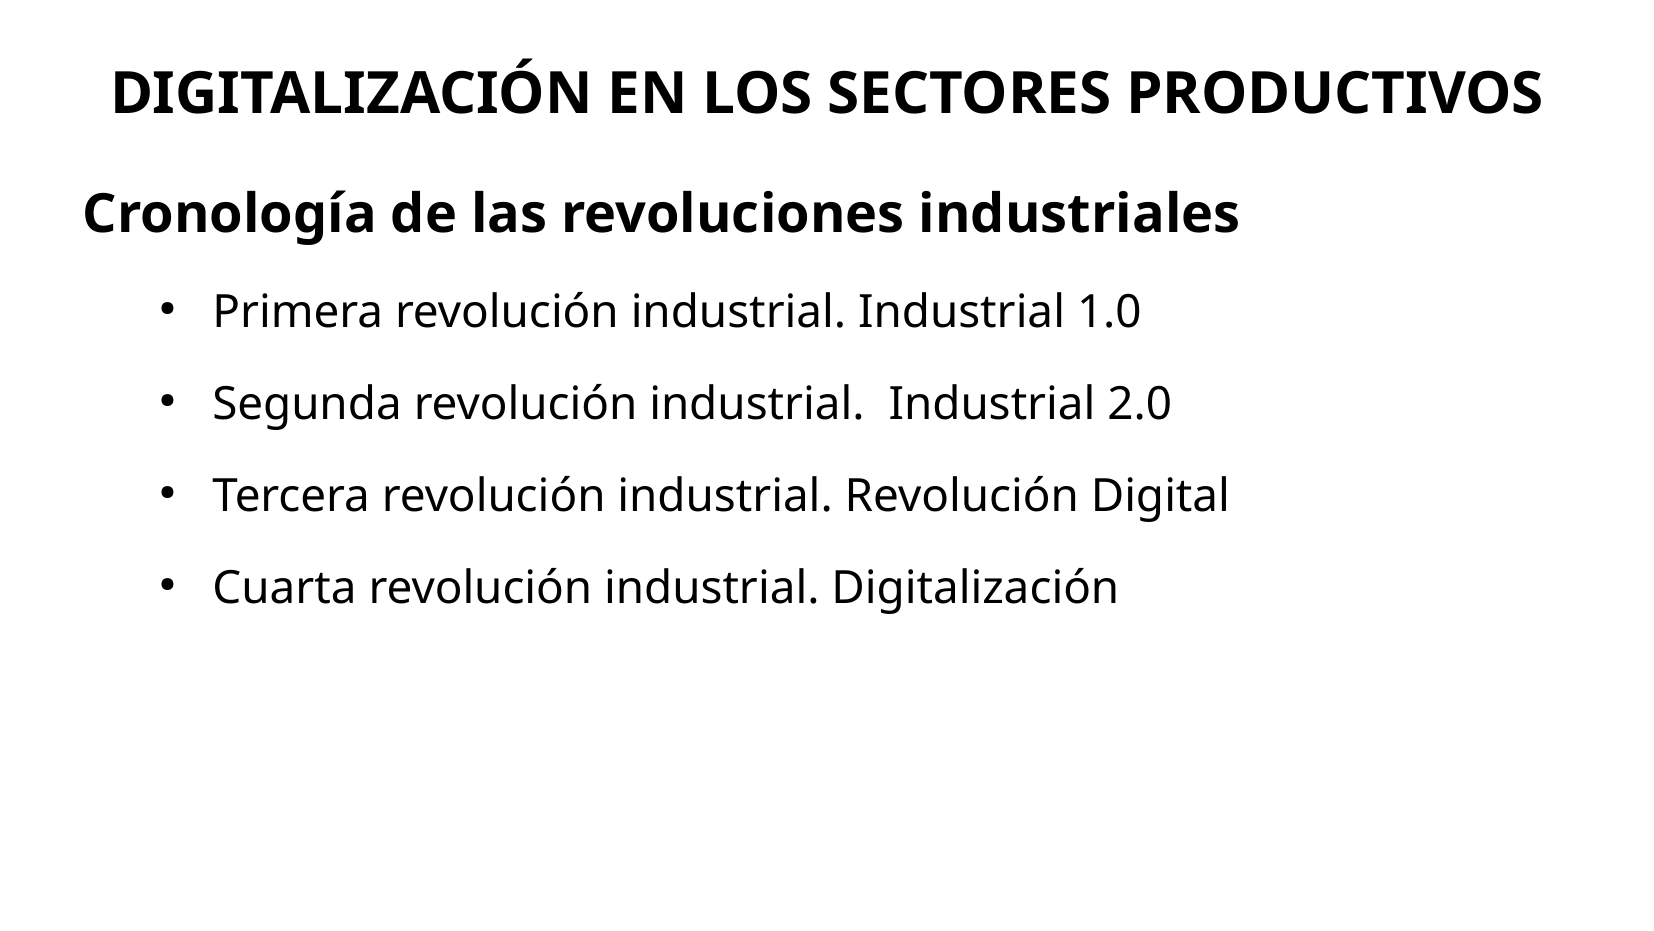

# DIGITALIZACIÓN EN LOS SECTORES PRODUCTIVOS
Cronología de las revoluciones industriales
Primera revolución industrial. Industrial 1.0
Segunda revolución industrial. Industrial 2.0
Tercera revolución industrial. Revolución Digital
Cuarta revolución industrial. Digitalización